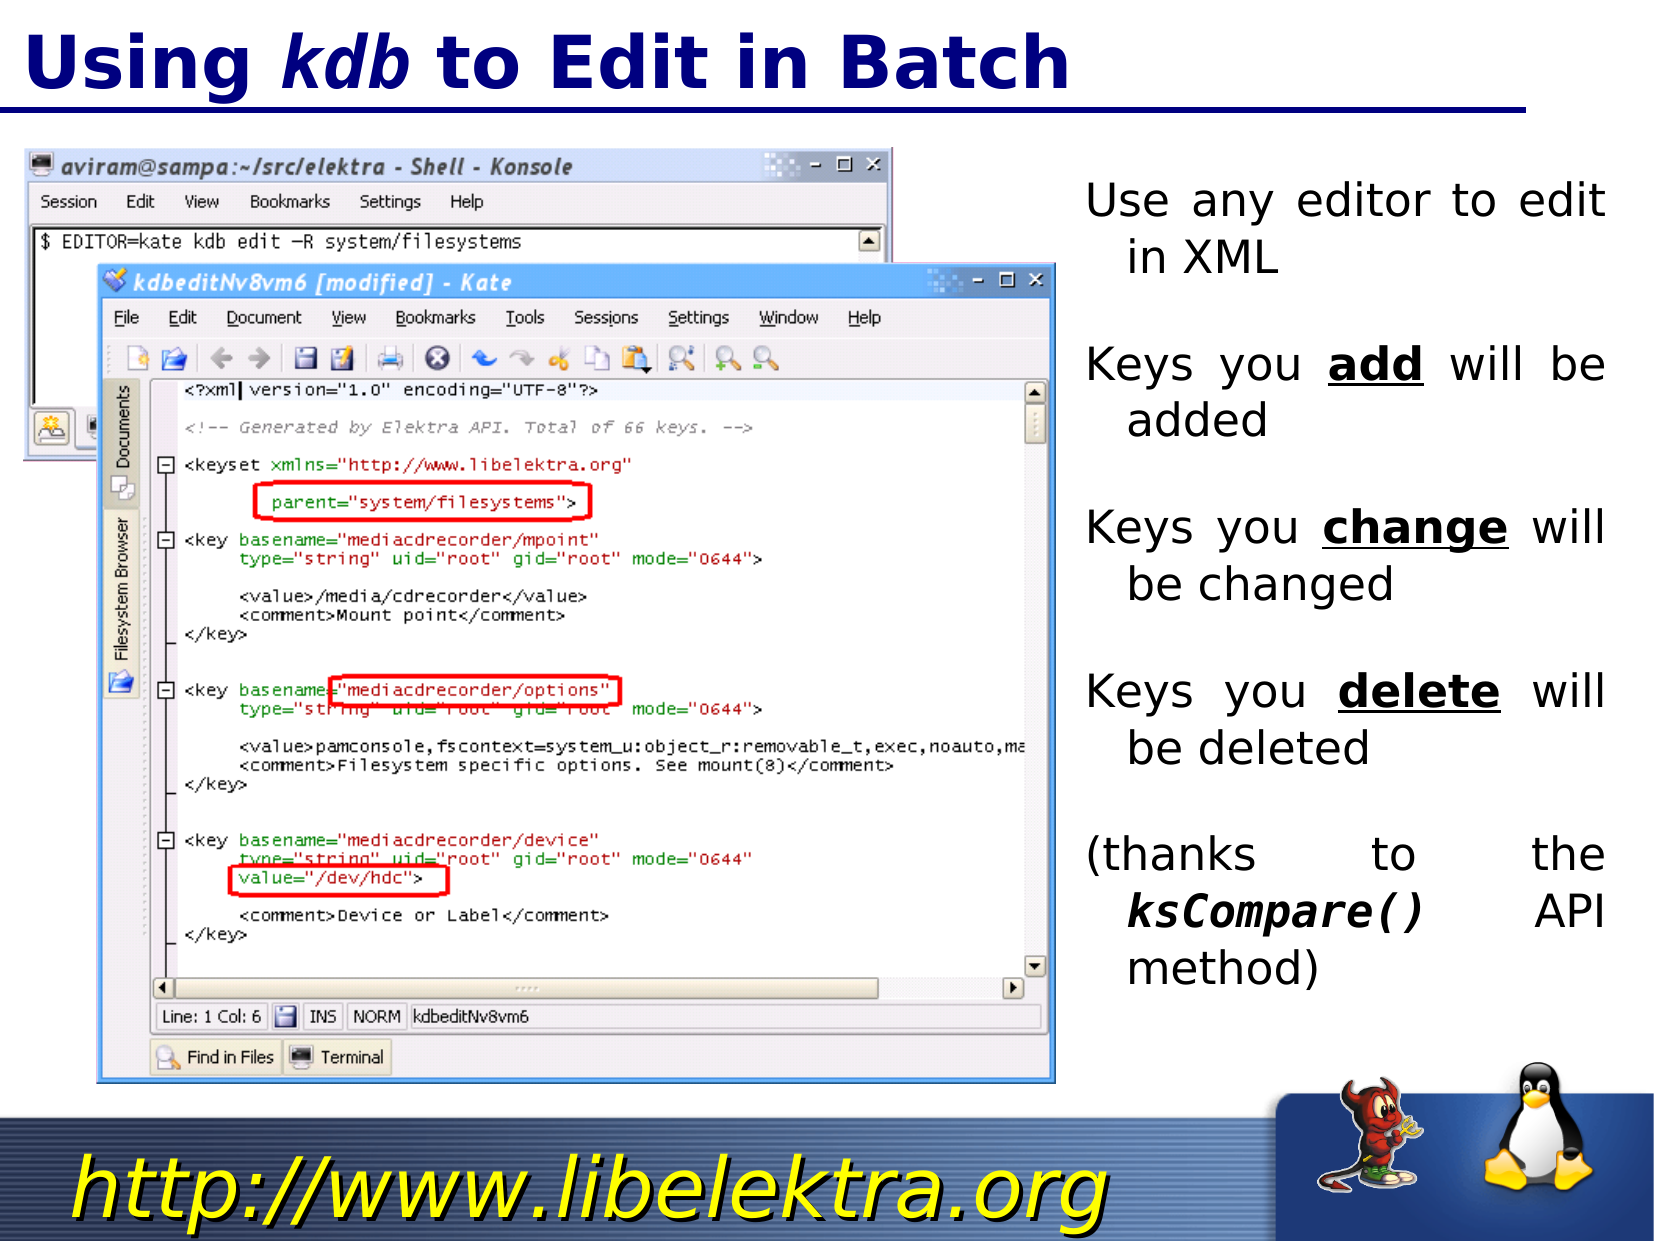

Using kdb to Edit in Batch
# Use any editor to edit in XML
Keys you add will be added
Keys you change will be changed
Keys you delete will be deleted
(thanks to the ksCompare() API method)